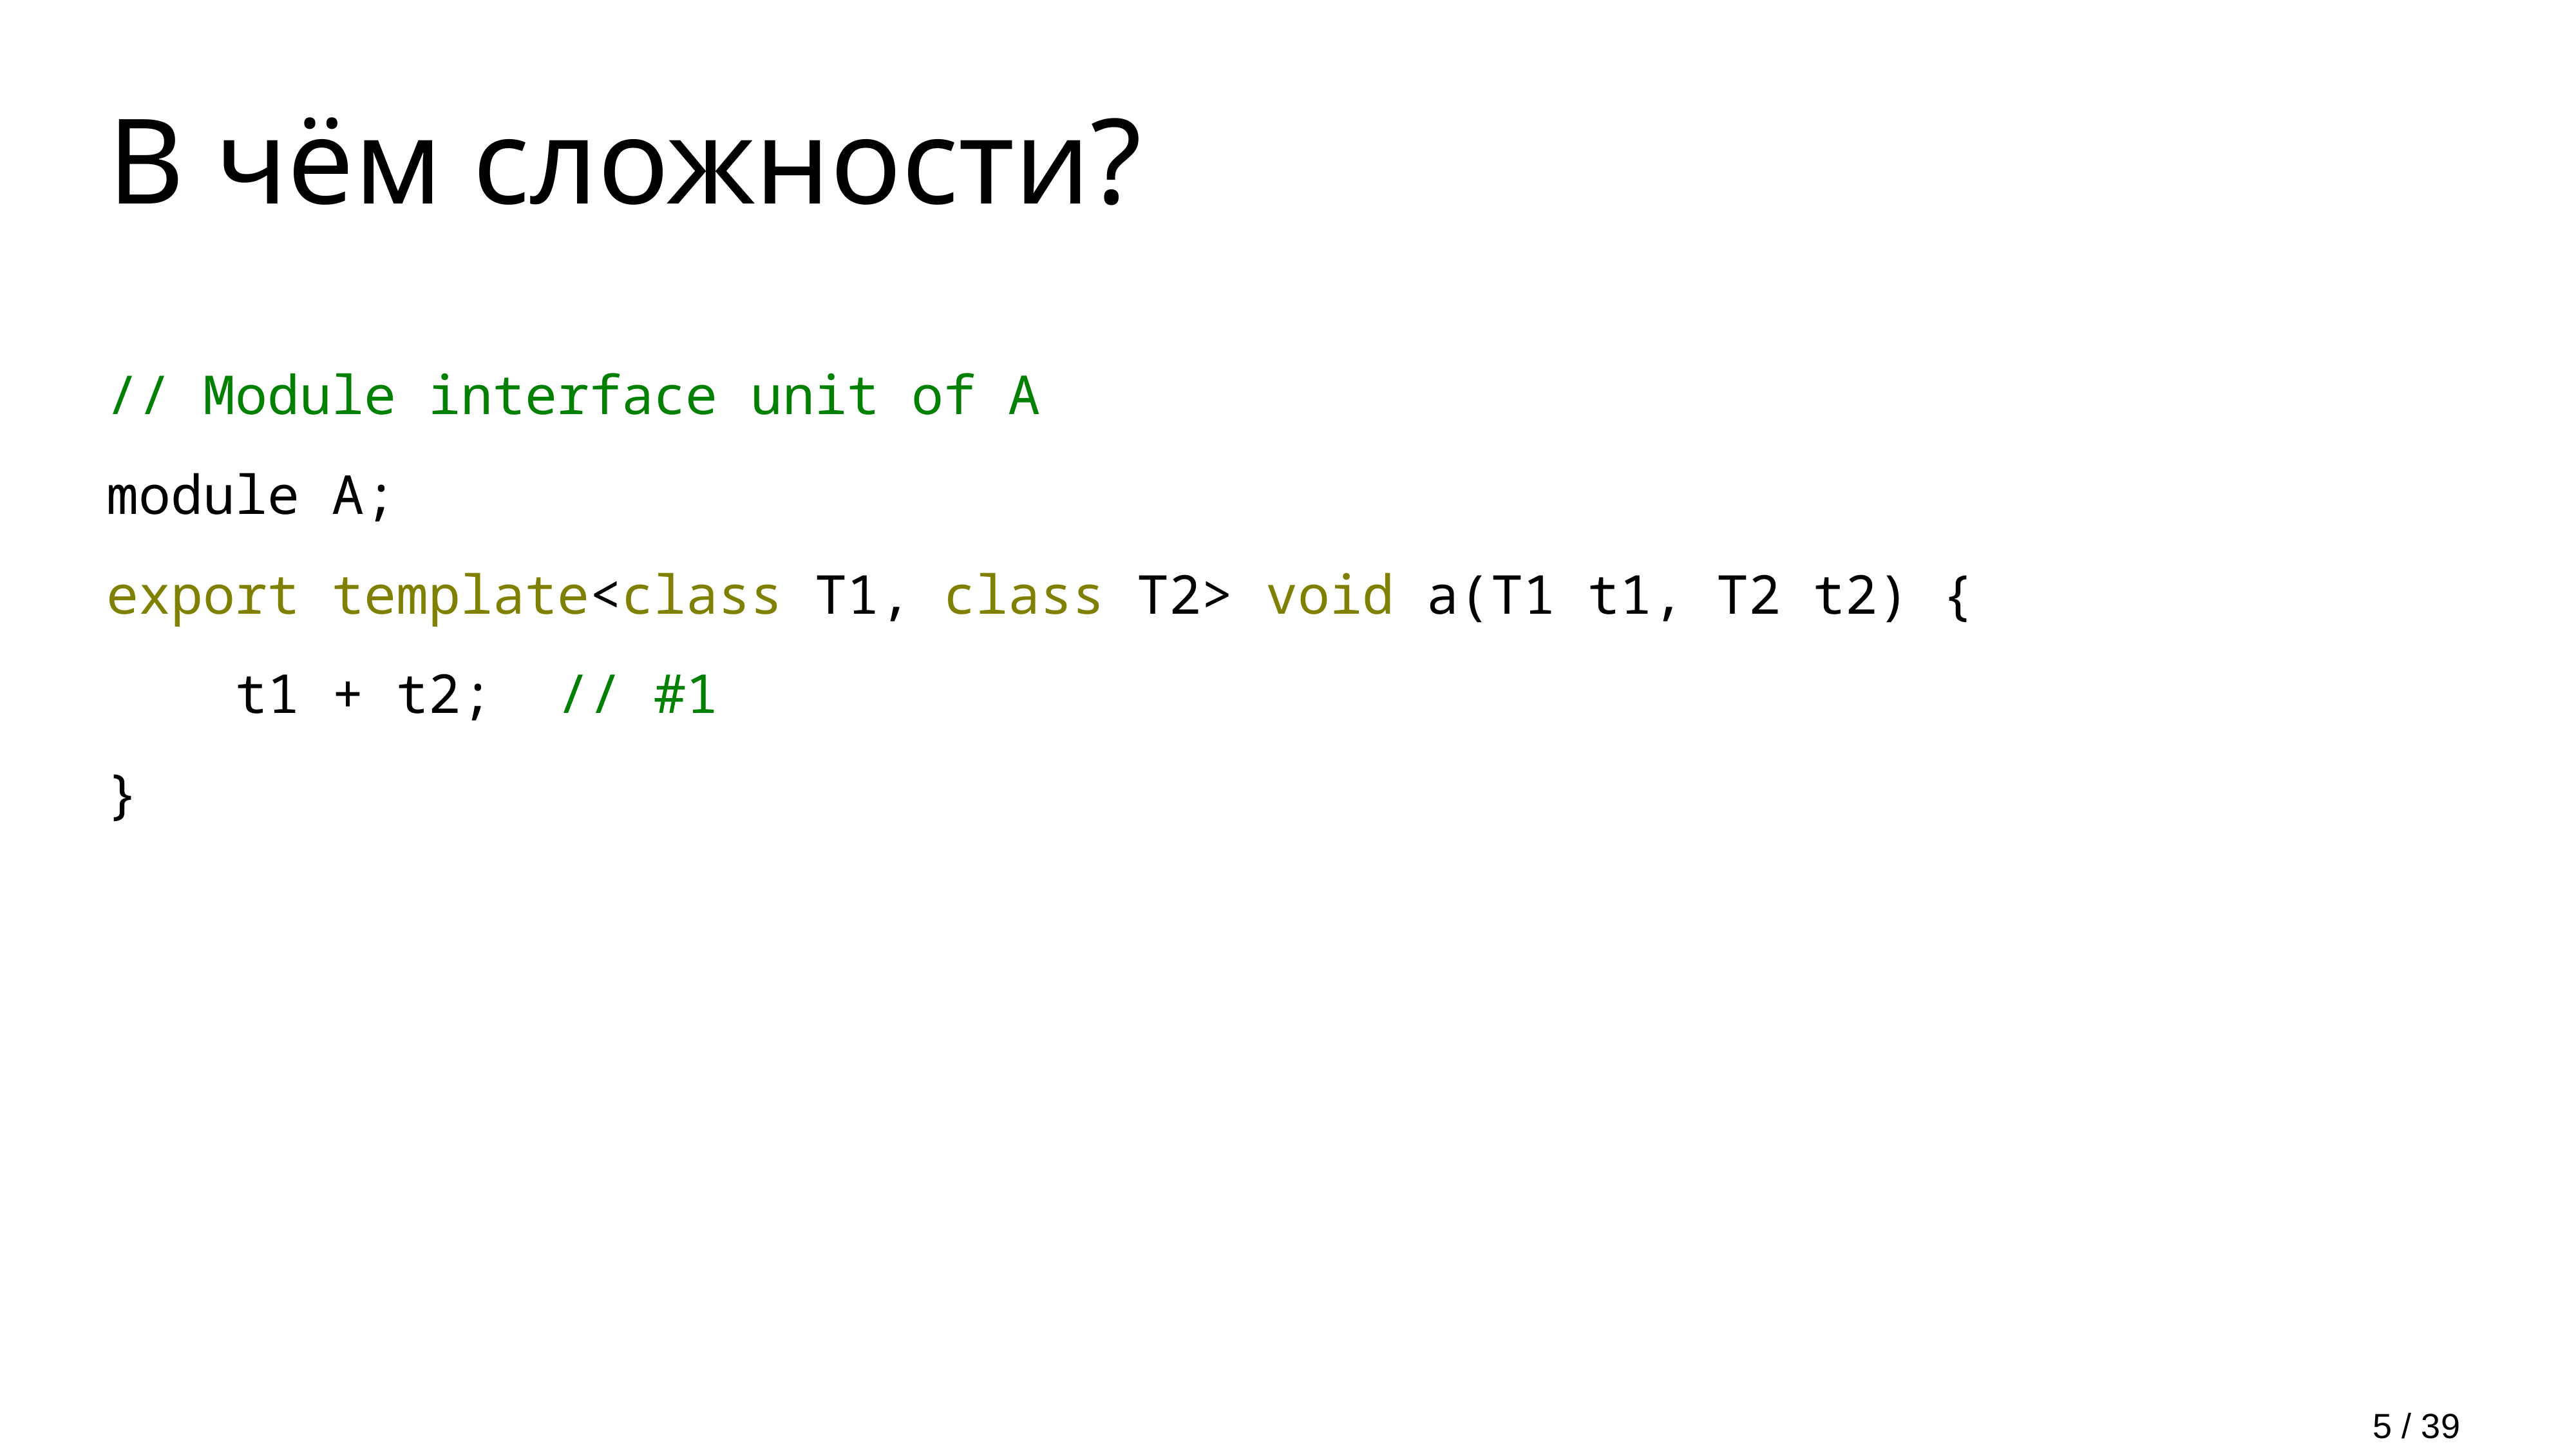

# В чём сложности?
// Module interface unit of A
module A;
export template<class T1, class T2> void a(T1 t1, T2 t2) {
 t1 + t2; // #1
}